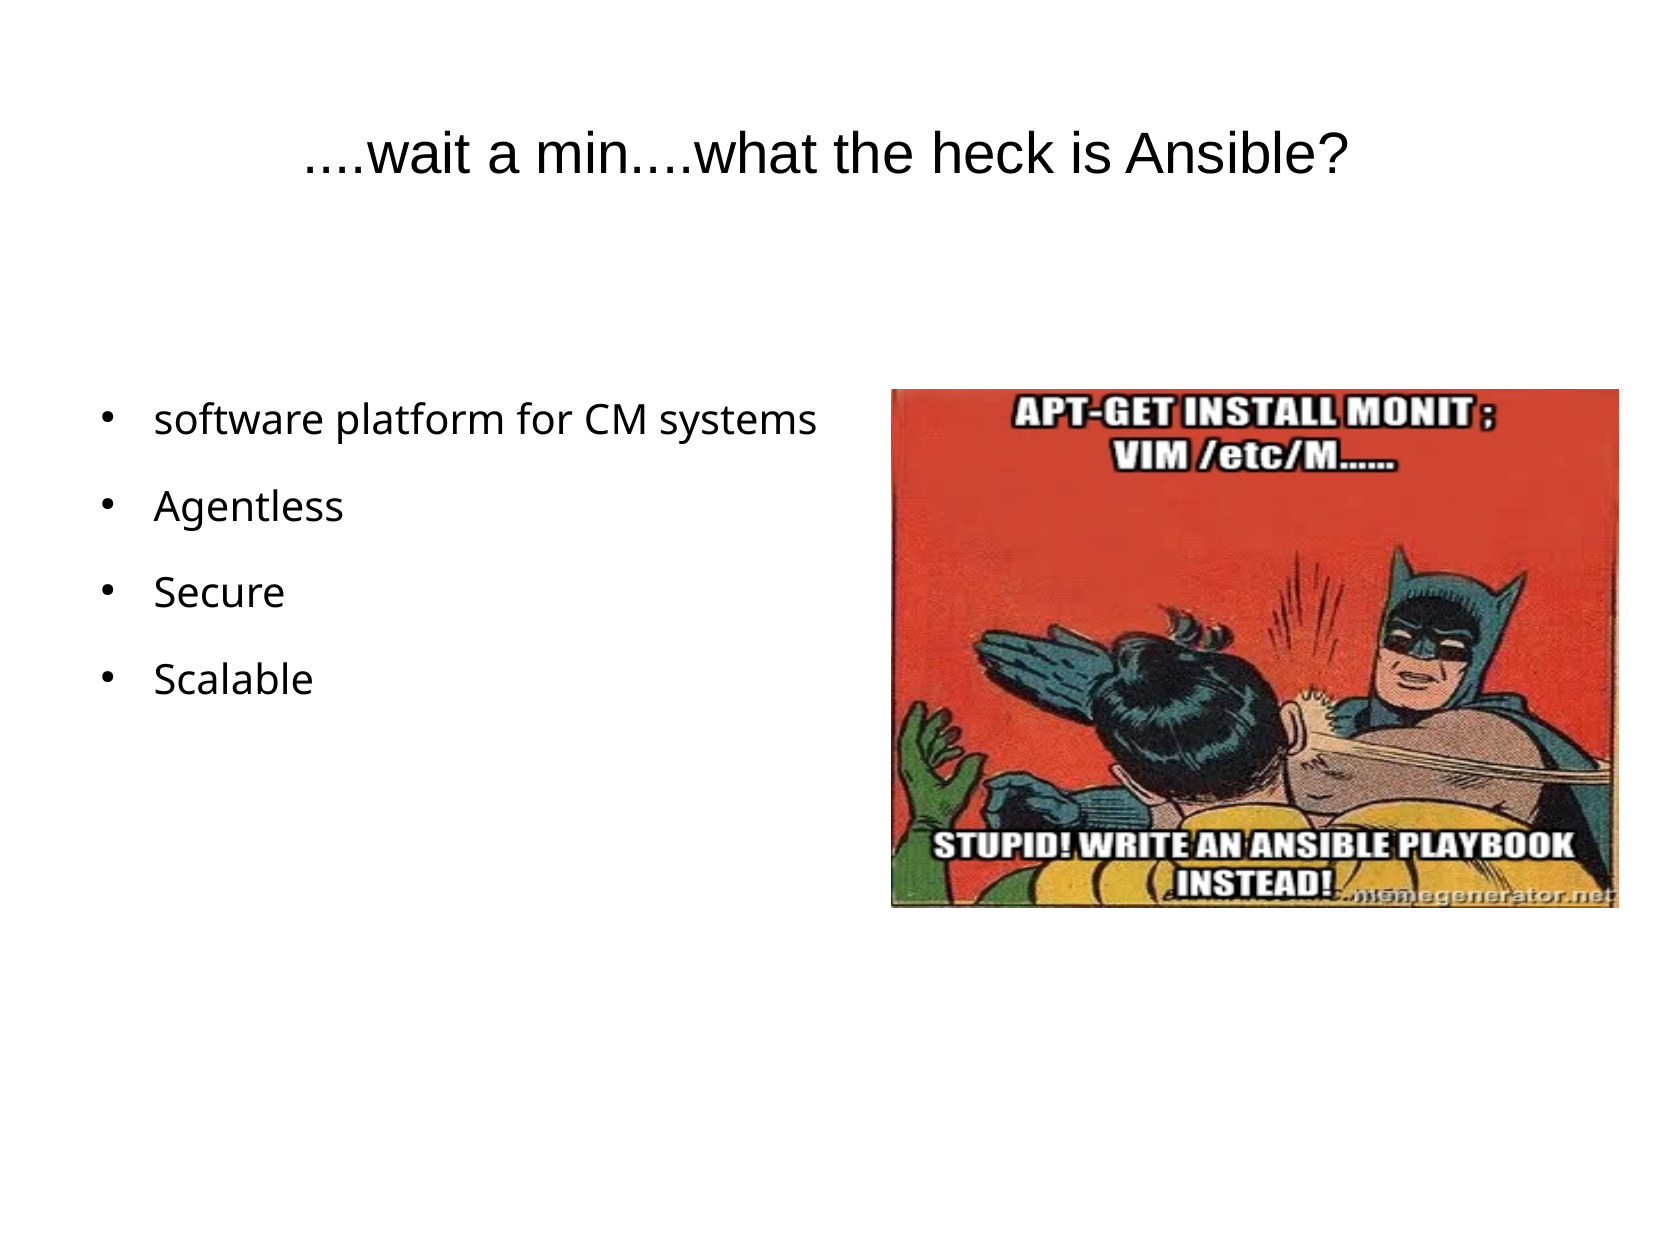

....wait a min....what the heck is Ansible?
# software platform for CM systems
Agentless
Secure
Scalable